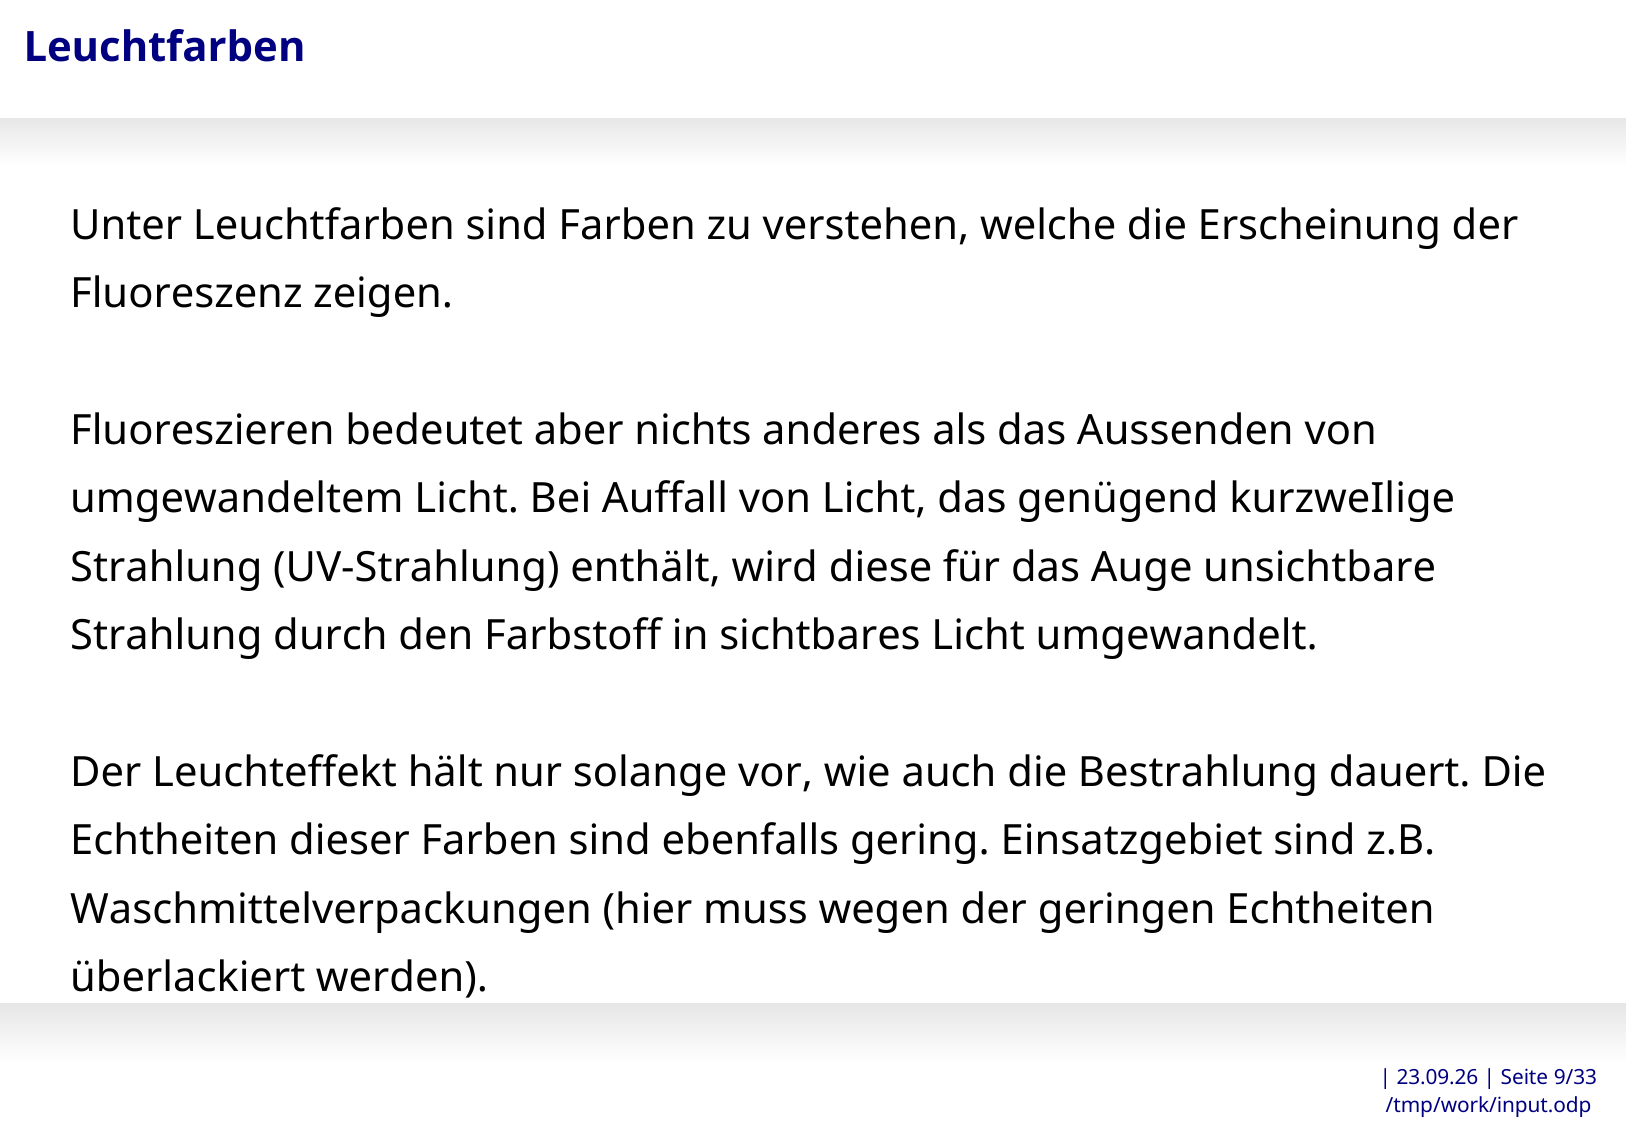

# Leuchtfarben
Unter Leuchtfarben sind Farben zu verstehen, welche die Erscheinung der Fluoreszenz zeigen.
Fluoreszieren bedeutet aber nichts anderes als das Aussenden von umgewandeltem Licht. Bei Auffall von Licht, das genügend kurzweIlige Strahlung (UV-Strahlung) enthält, wird diese für das Auge unsichtbare Strahlung durch den Farbstoff in sichtbares Licht umgewandelt.
Der Leuchteffekt hält nur solange vor, wie auch die Bestrahlung dauert. Die Echtheiten dieser Farben sind ebenfalls gering. Einsatzgebiet sind z.B. Waschmittelverpackungen (hier muss wegen der geringen Echtheiten überlackiert werden).